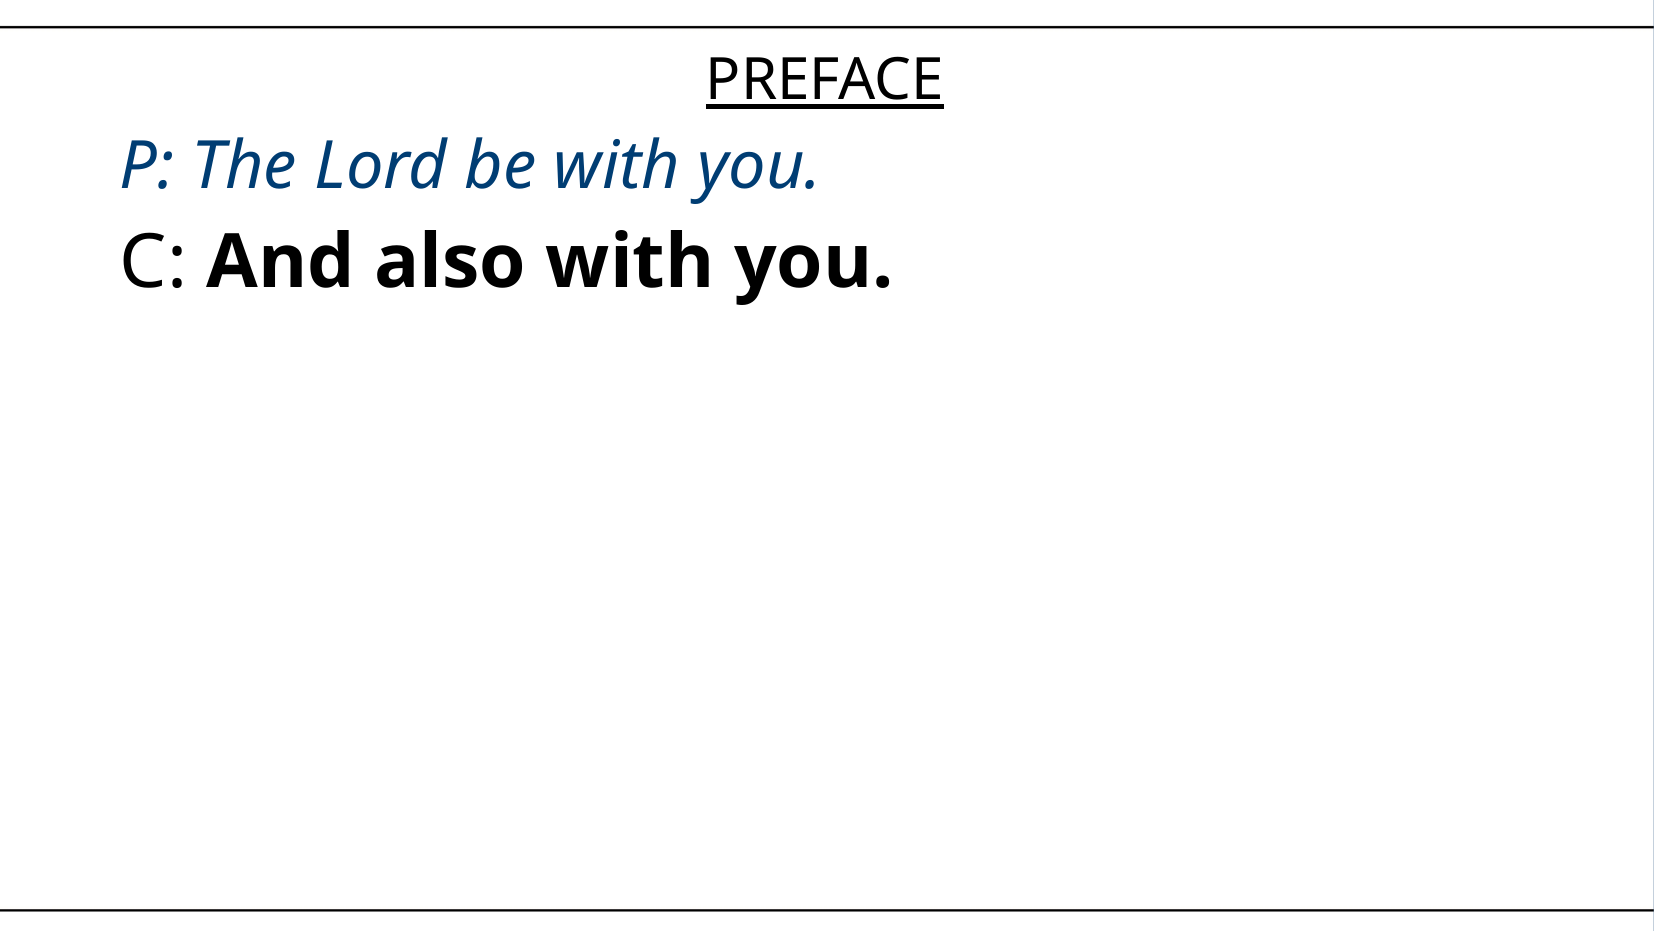

PREFACE
P: The Lord be with you.
C: And also with you.